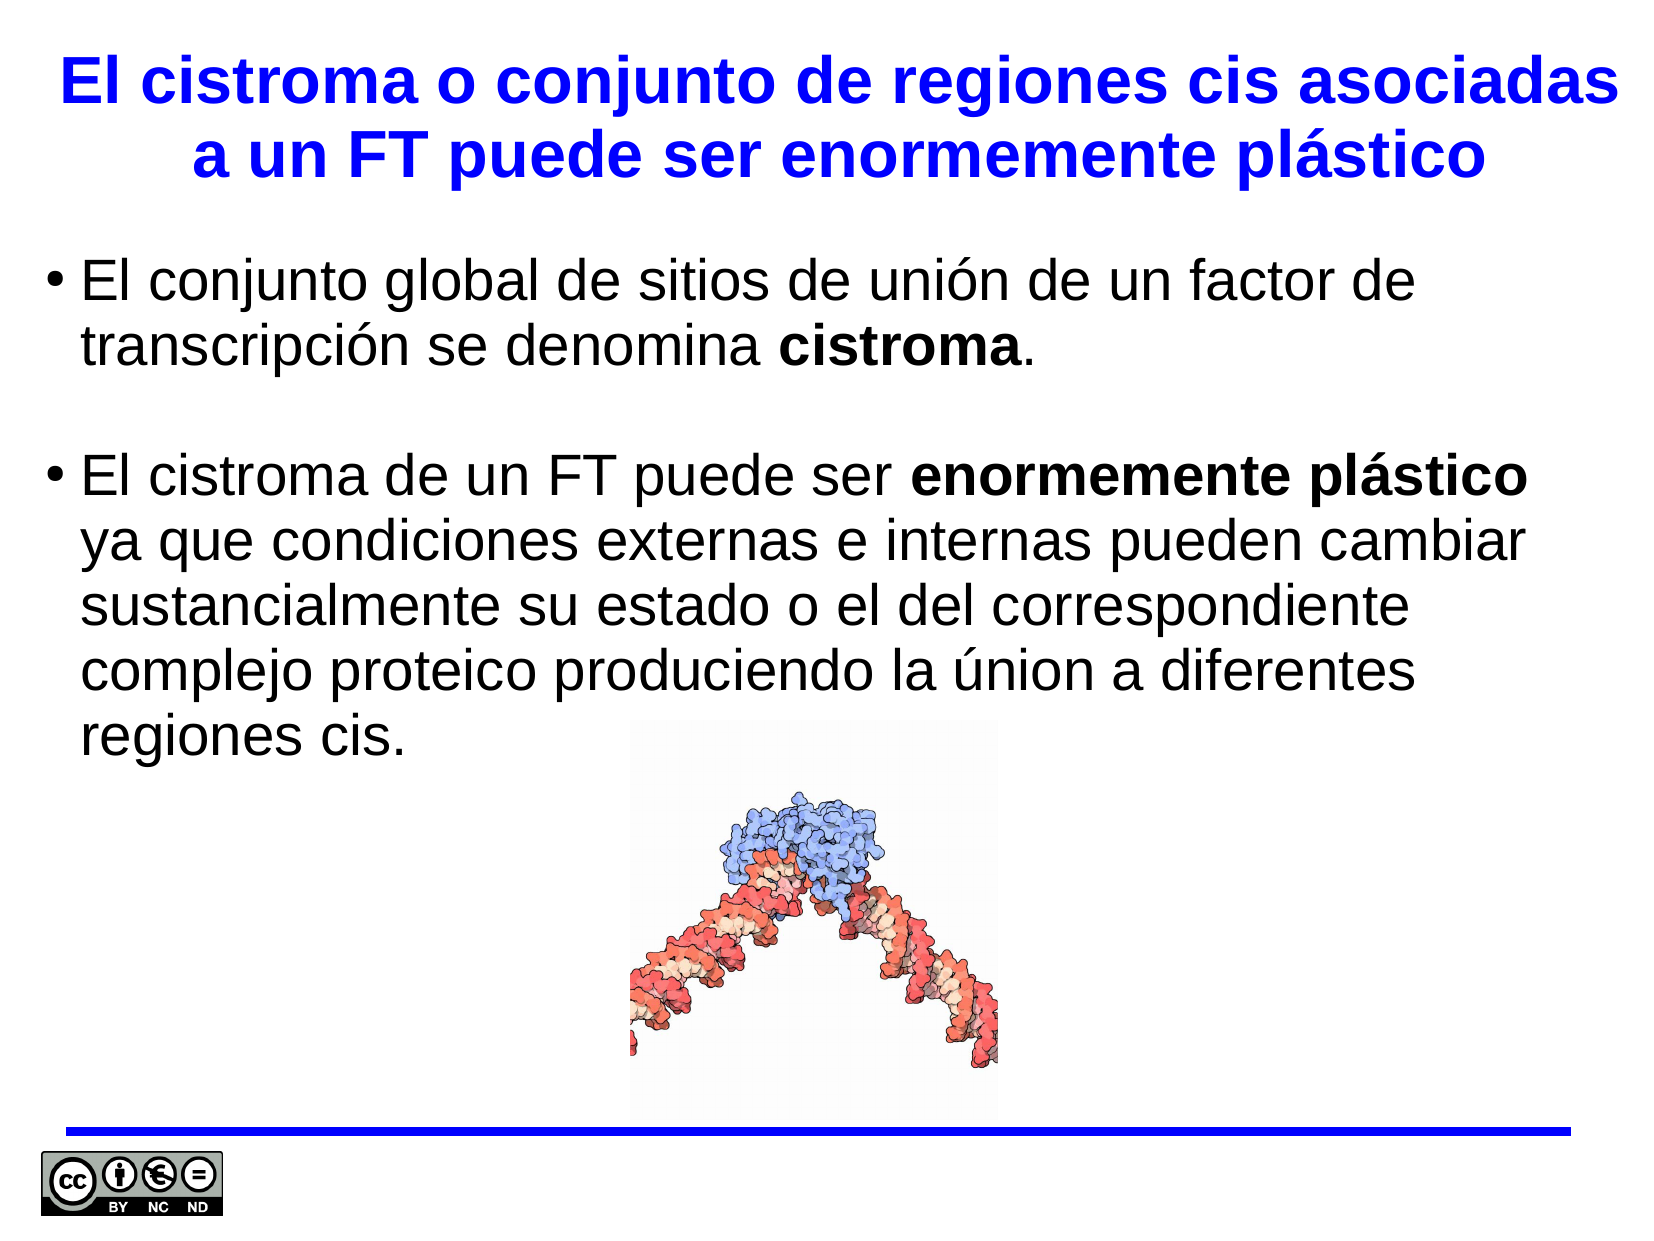

# El cistroma o conjunto de regiones cis asociadas a un FT puede ser enormemente plástico
El conjunto global de sitios de unión de un factor de transcripción se denomina cistroma.
El cistroma de un FT puede ser enormemente plástico ya que condiciones externas e internas pueden cambiar sustancialmente su estado o el del correspondiente complejo proteico produciendo la únion a diferentes regiones cis.